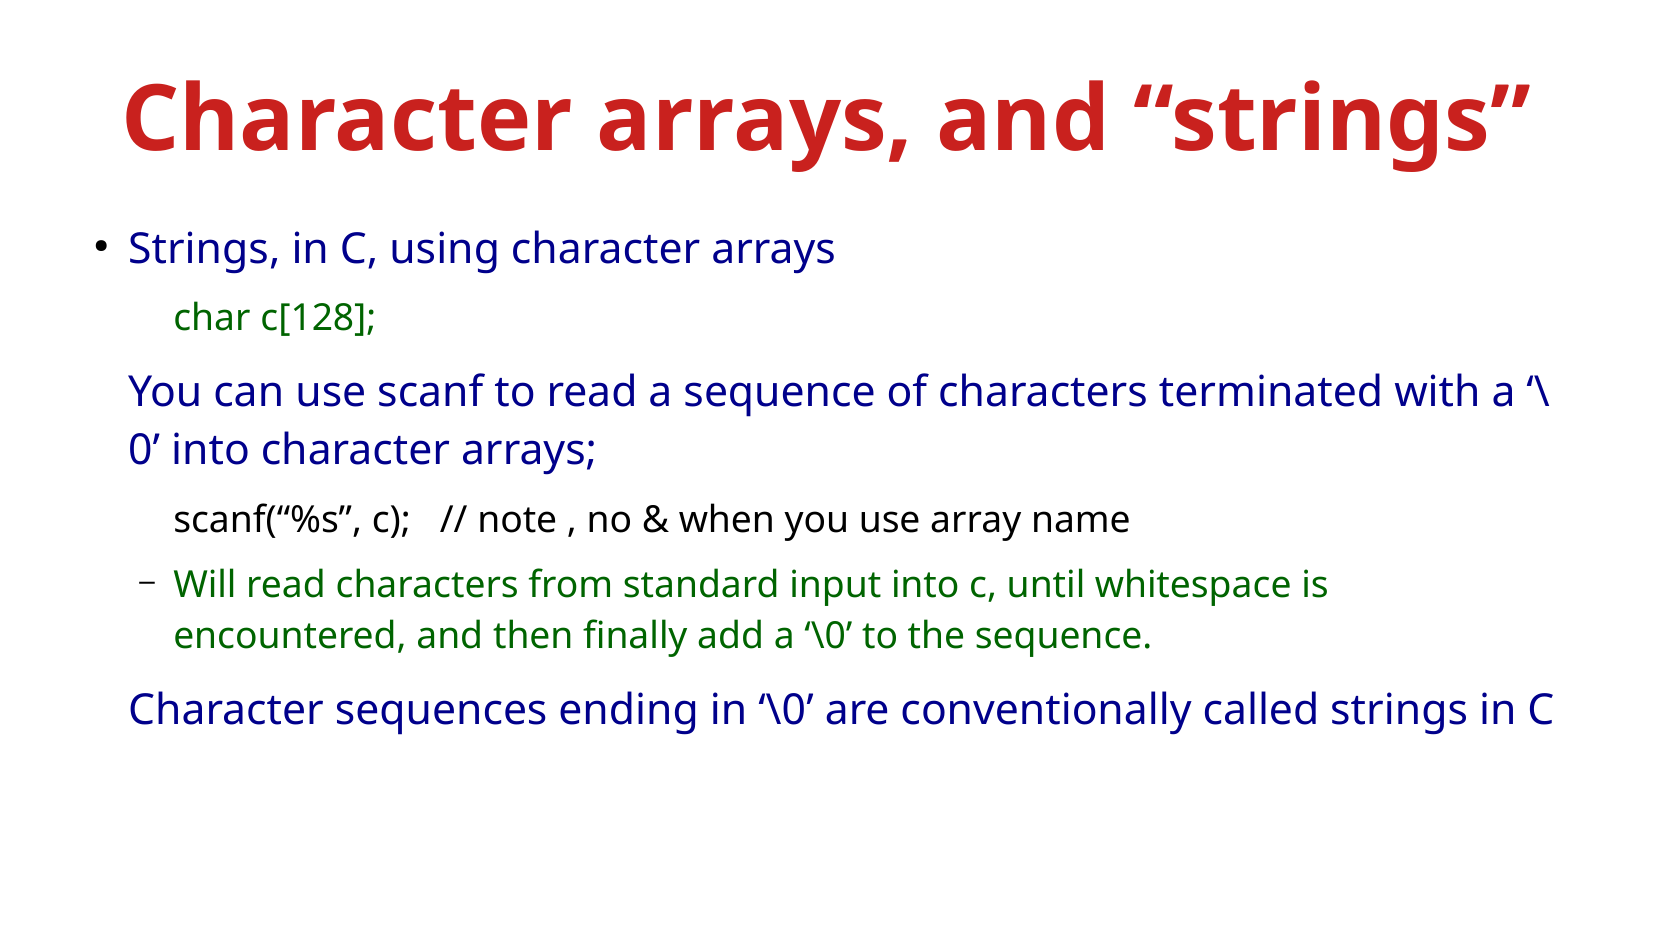

# Character arrays, and “strings”
Strings, in C, using character arrays
char c[128];
You can use scanf to read a sequence of characters terminated with a ‘\0’ into character arrays;
scanf(“%s”, c); // note , no & when you use array name
Will read characters from standard input into c, until whitespace is encountered, and then finally add a ‘\0’ to the sequence.
Character sequences ending in ‘\0’ are conventionally called strings in C